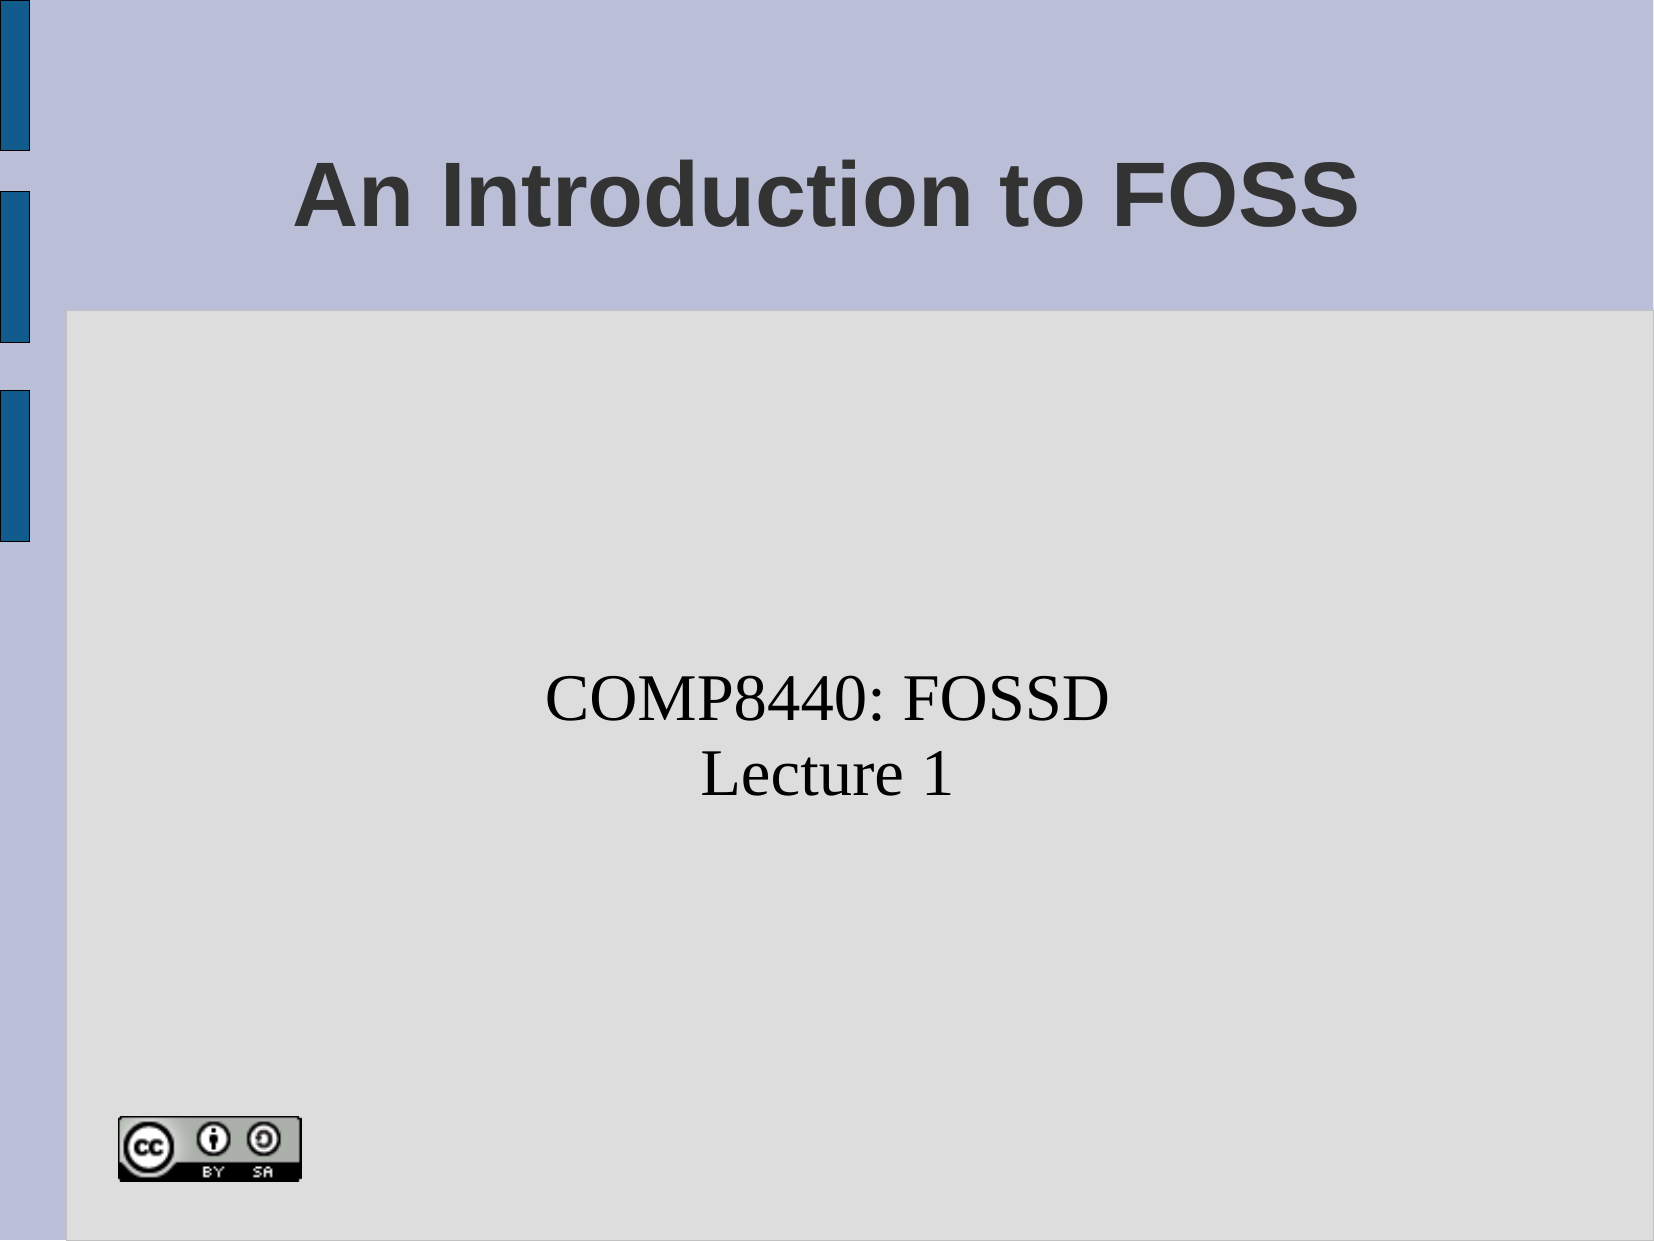

# An Introduction to FOSS
COMP8440: FOSSD
Lecture 1